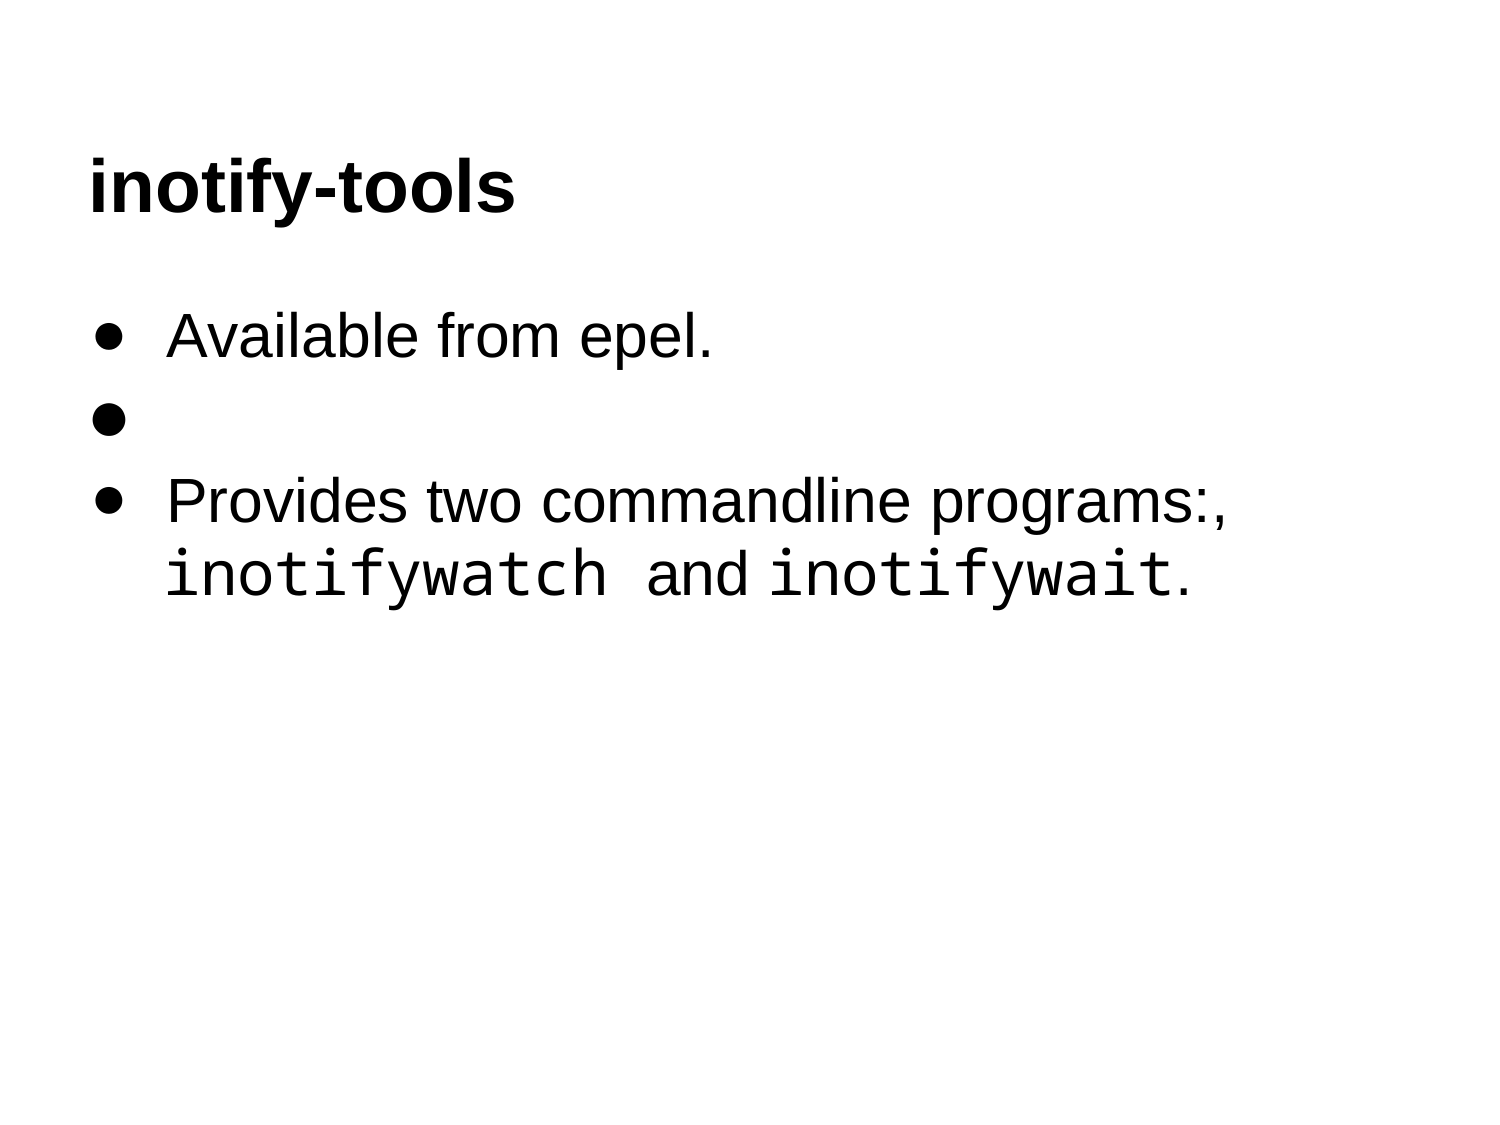

# inotify-tools
Available from epel.
Provides two commandline programs:,
inotifywatch and inotifywait.